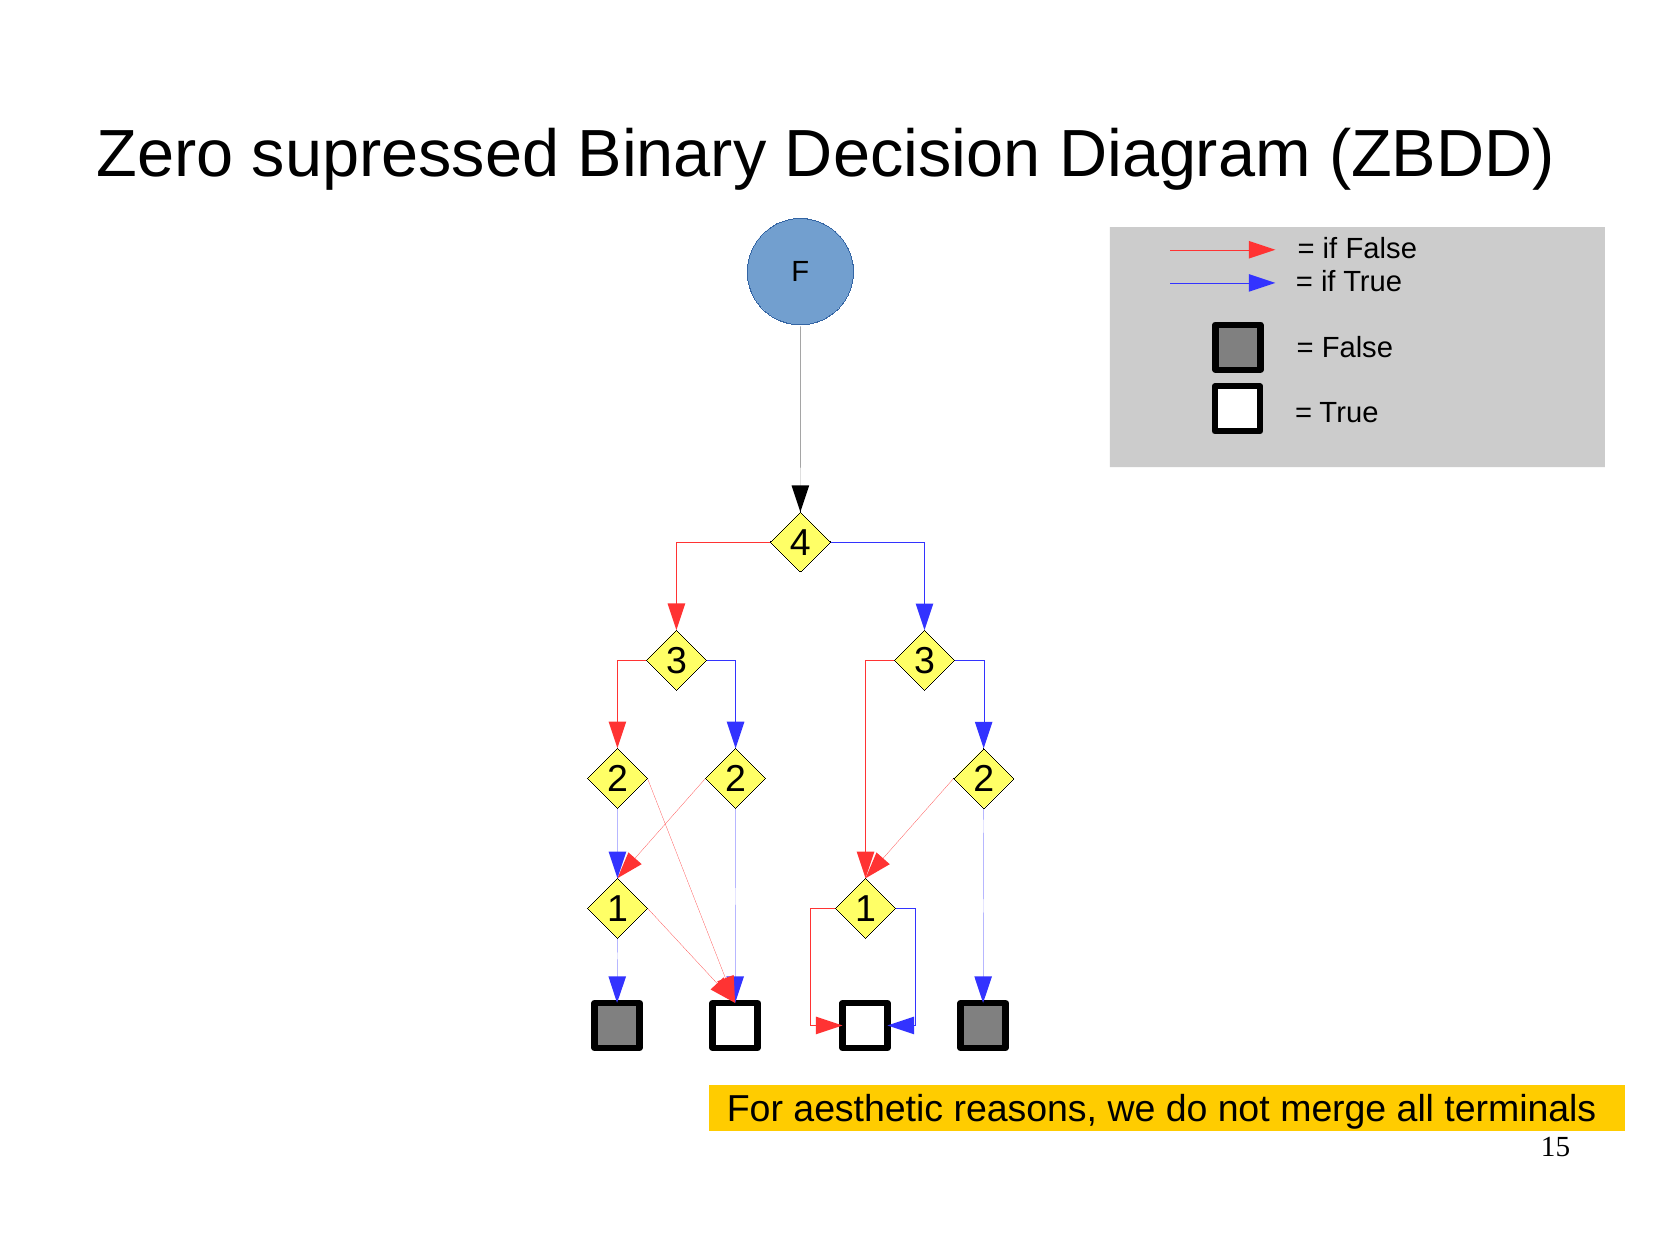

# Zero supressed Binary Decision Diagram (ZBDD)
F
= if False
= if True
= False
= True
4
3
3
2
2
2
1
1
For aesthetic reasons, we do not merge all terminals
15